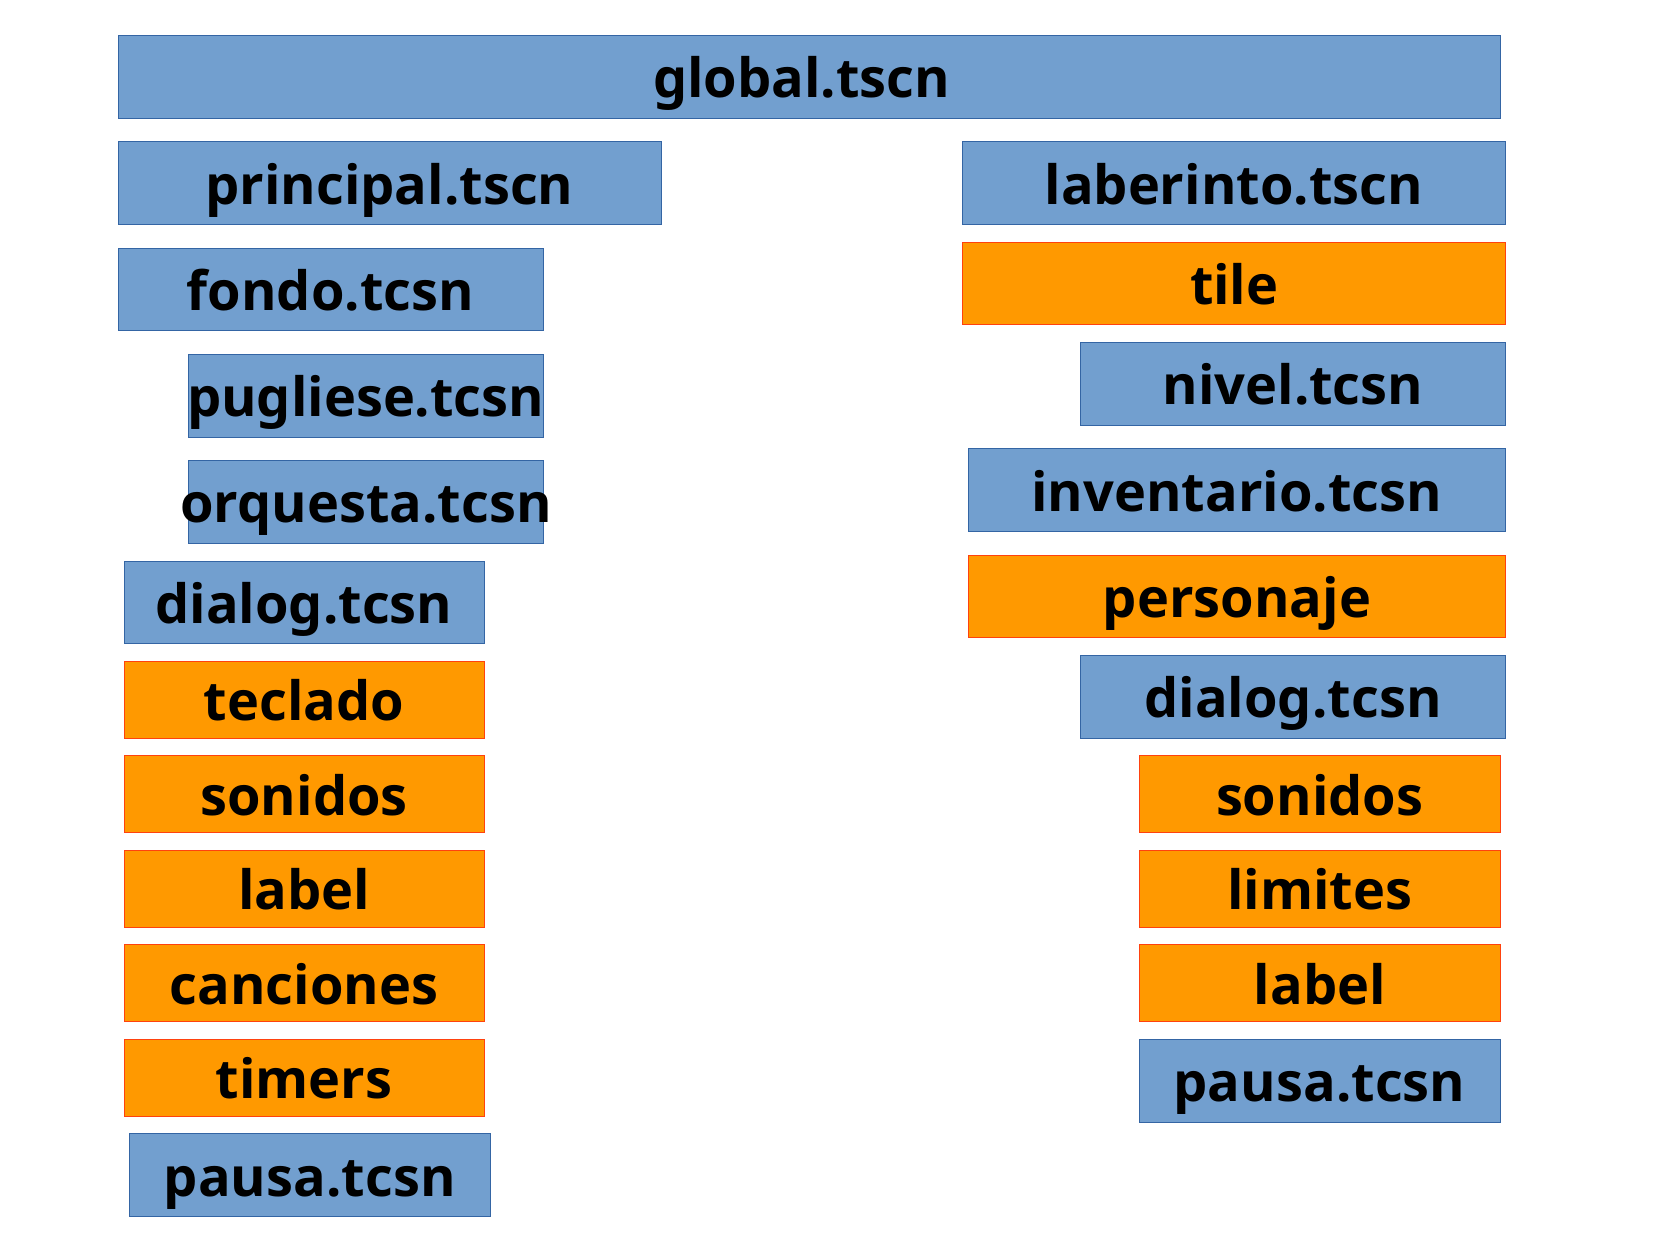

global.tscn
principal.tscn
laberinto.tscn
tile
fondo.tcsn
nivel.tcsn
pugliese.tcsn
inventario.tcsn
orquesta.tcsn
personaje
dialog.tcsn
dialog.tcsn
teclado
sonidos
sonidos
label
limites
canciones
label
timers
pausa.tcsn
pausa.tcsn